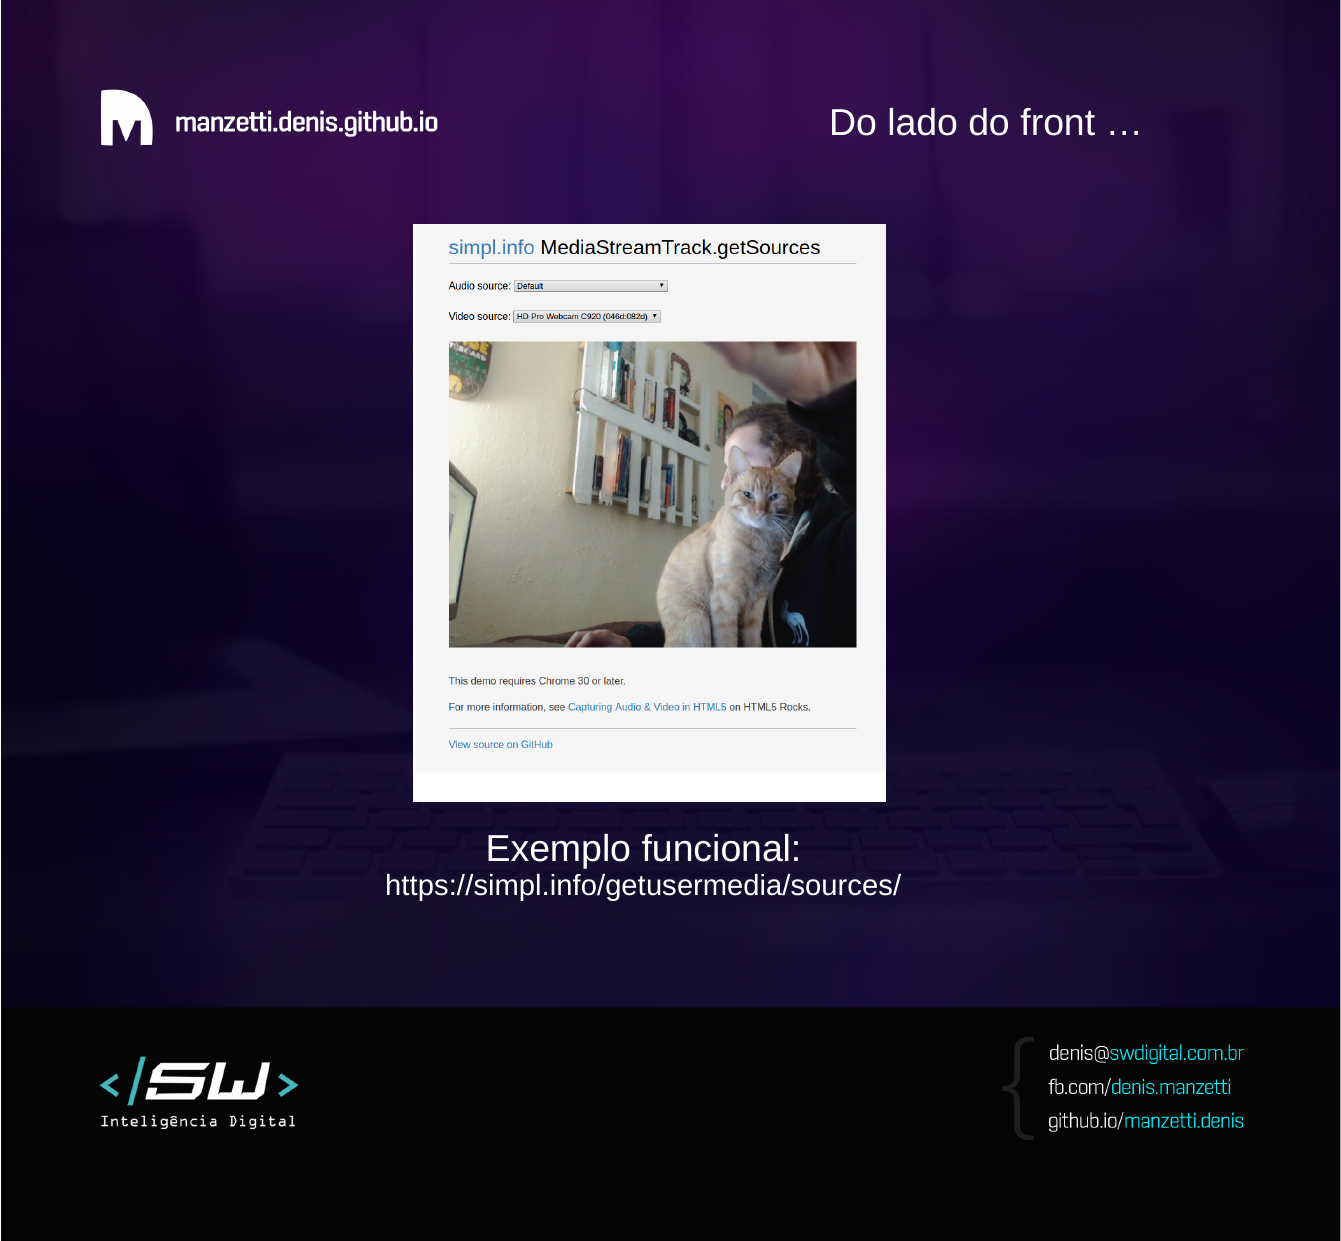

Do lado do front …
Exemplo funcional:
https://simpl.info/getusermedia/sources/